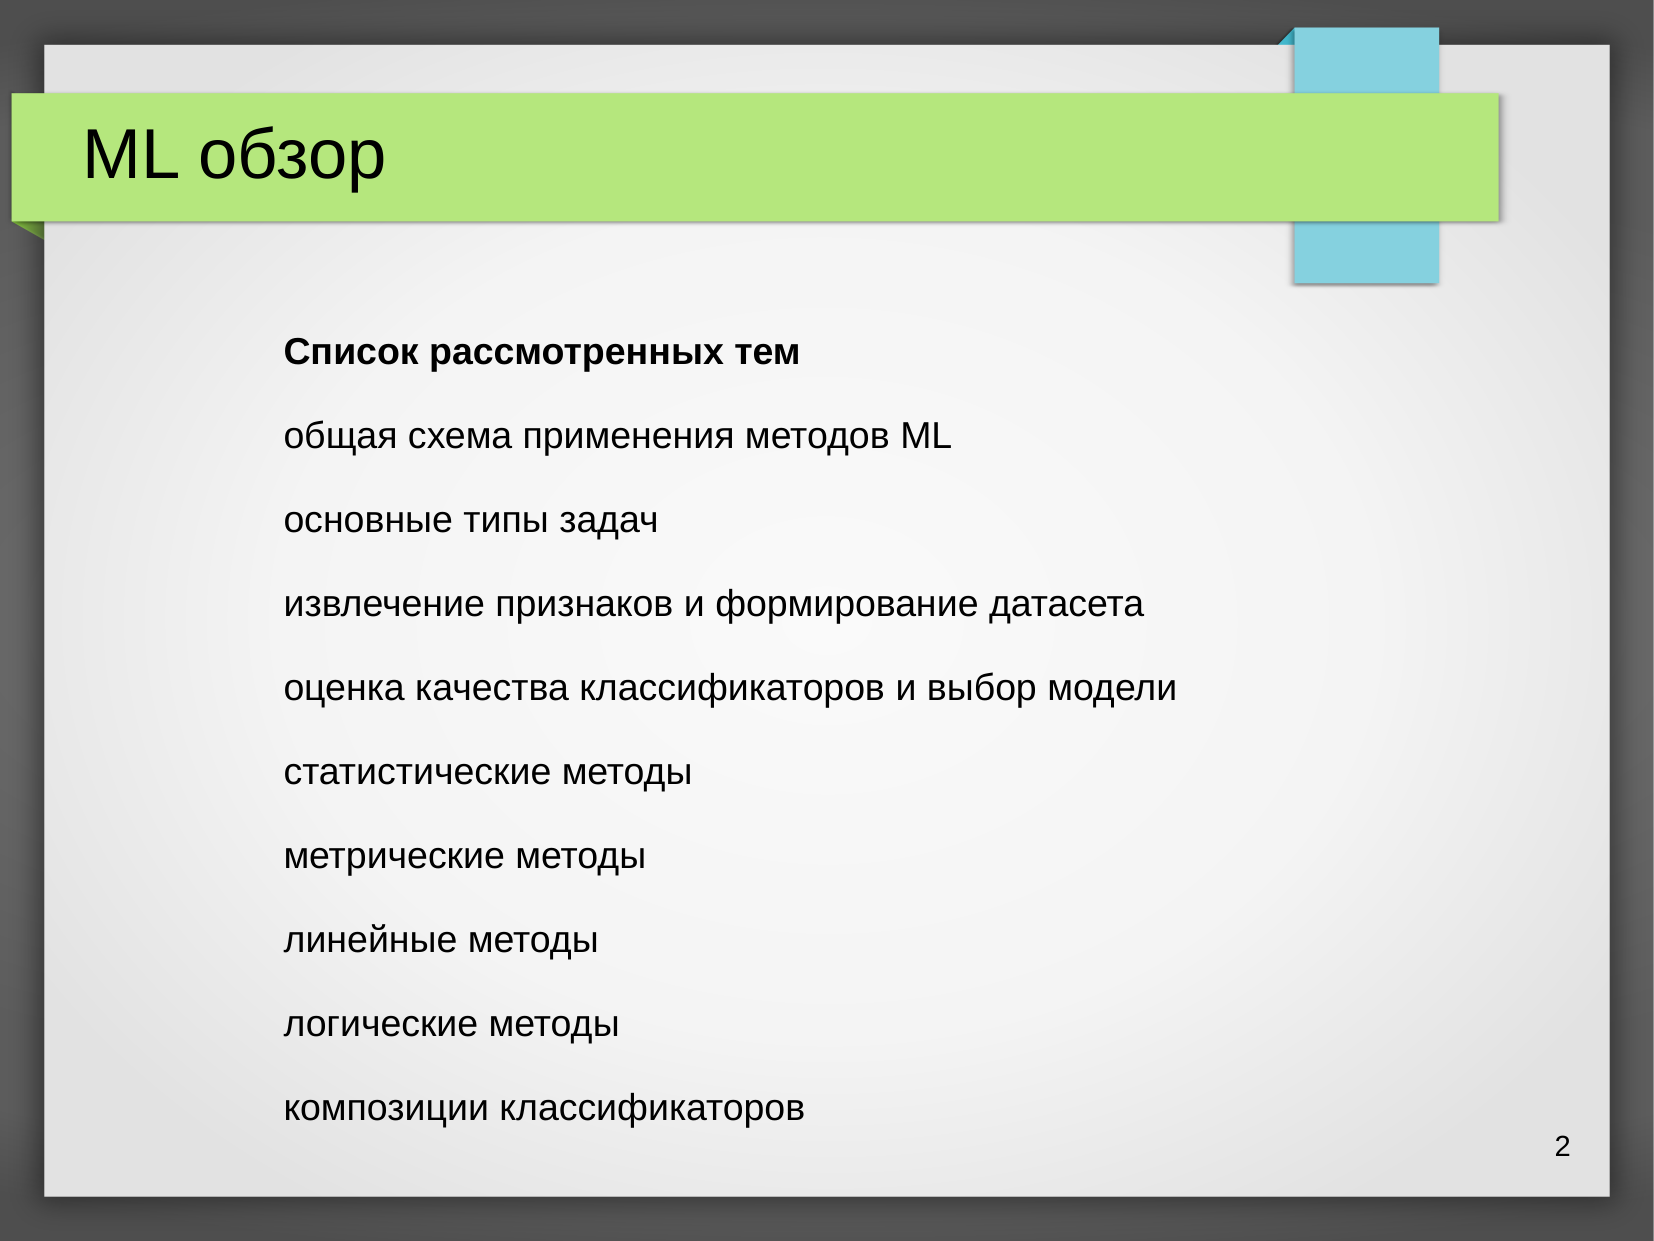

# ML обзор
Список рассмотренных тем
общая схема применения методов ML
основные типы задач
извлечение признаков и формирование датасета
оценка качества классификаторов и выбор модели
статистические методы
метрические методы
линейные методы
логические методы
композиции классификаторов
2